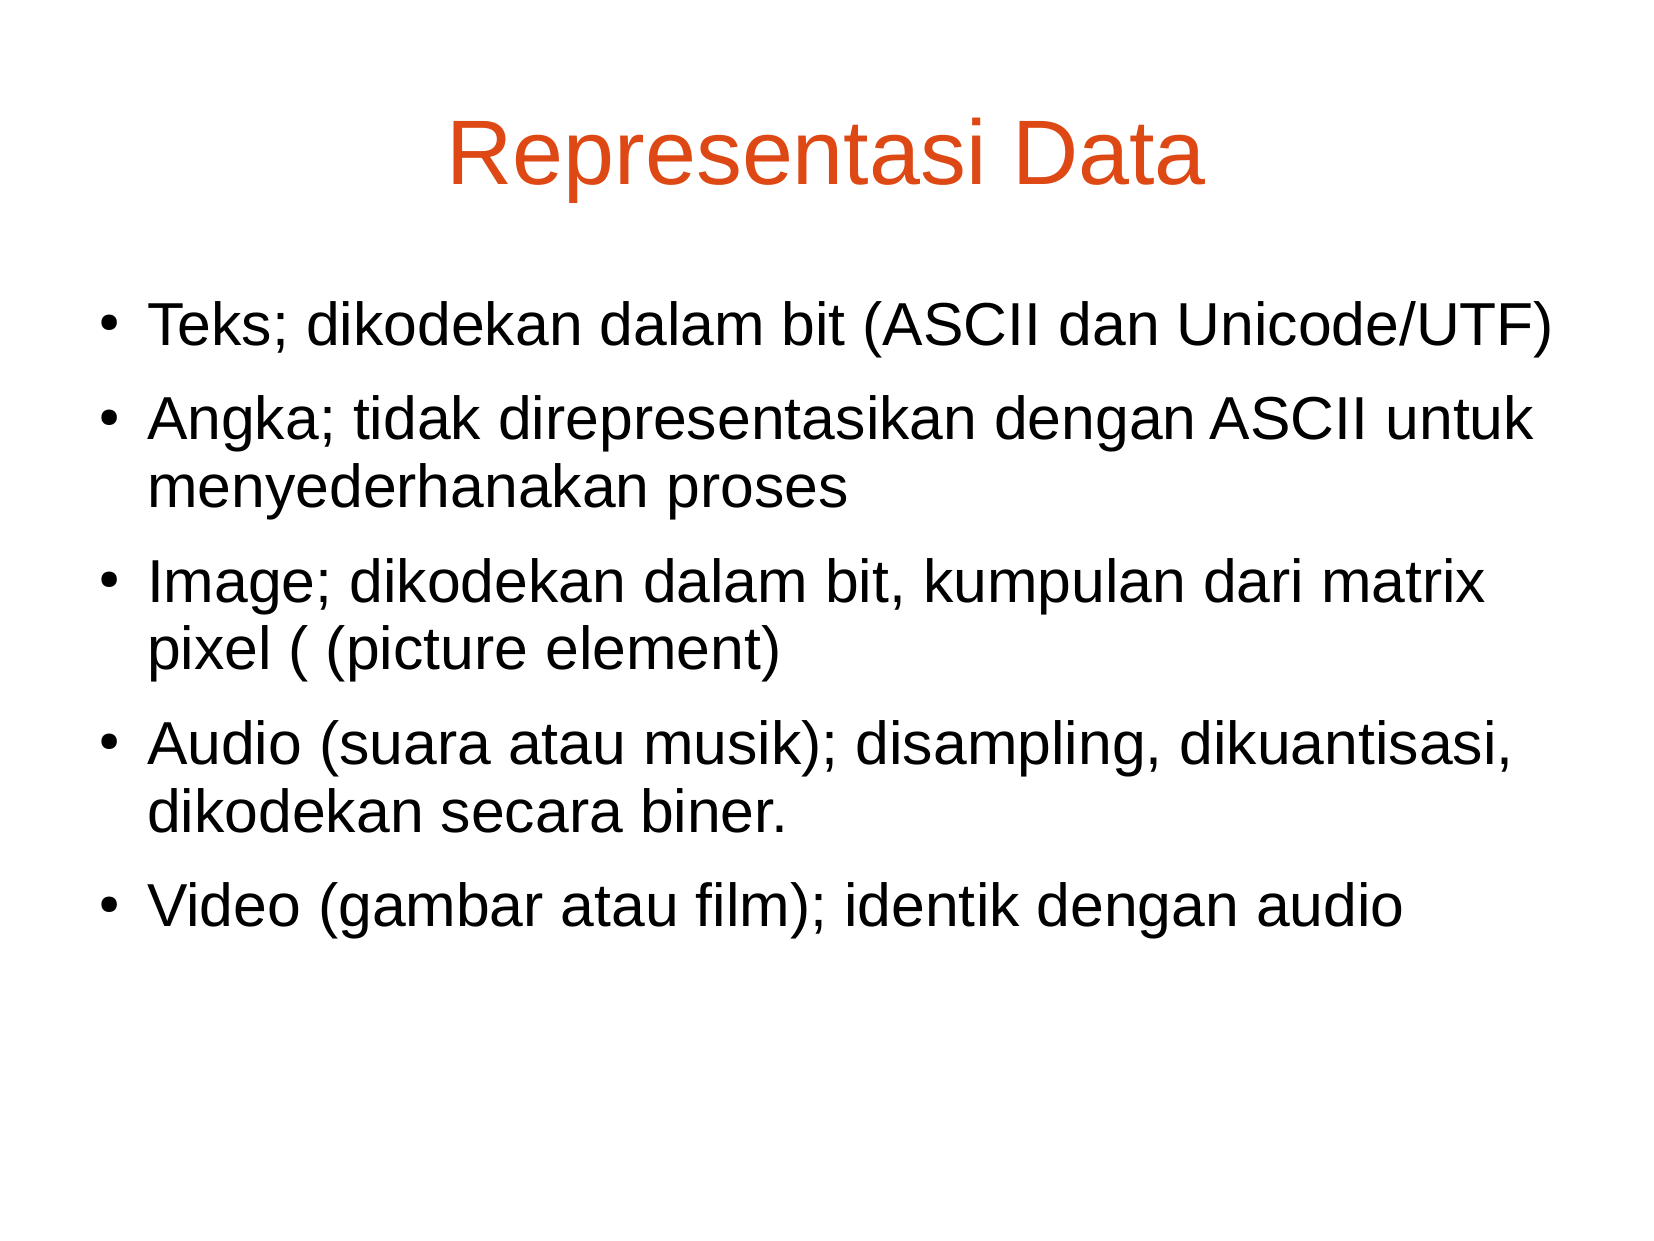

# Representasi Data
Teks; dikodekan dalam bit (ASCII dan Unicode/UTF)
Angka; tidak direpresentasikan dengan ASCII untuk menyederhanakan proses
Image; dikodekan dalam bit, kumpulan dari matrix pixel ( (picture element)
Audio (suara atau musik); disampling, dikuantisasi, dikodekan secara biner.
Video (gambar atau film); identik dengan audio